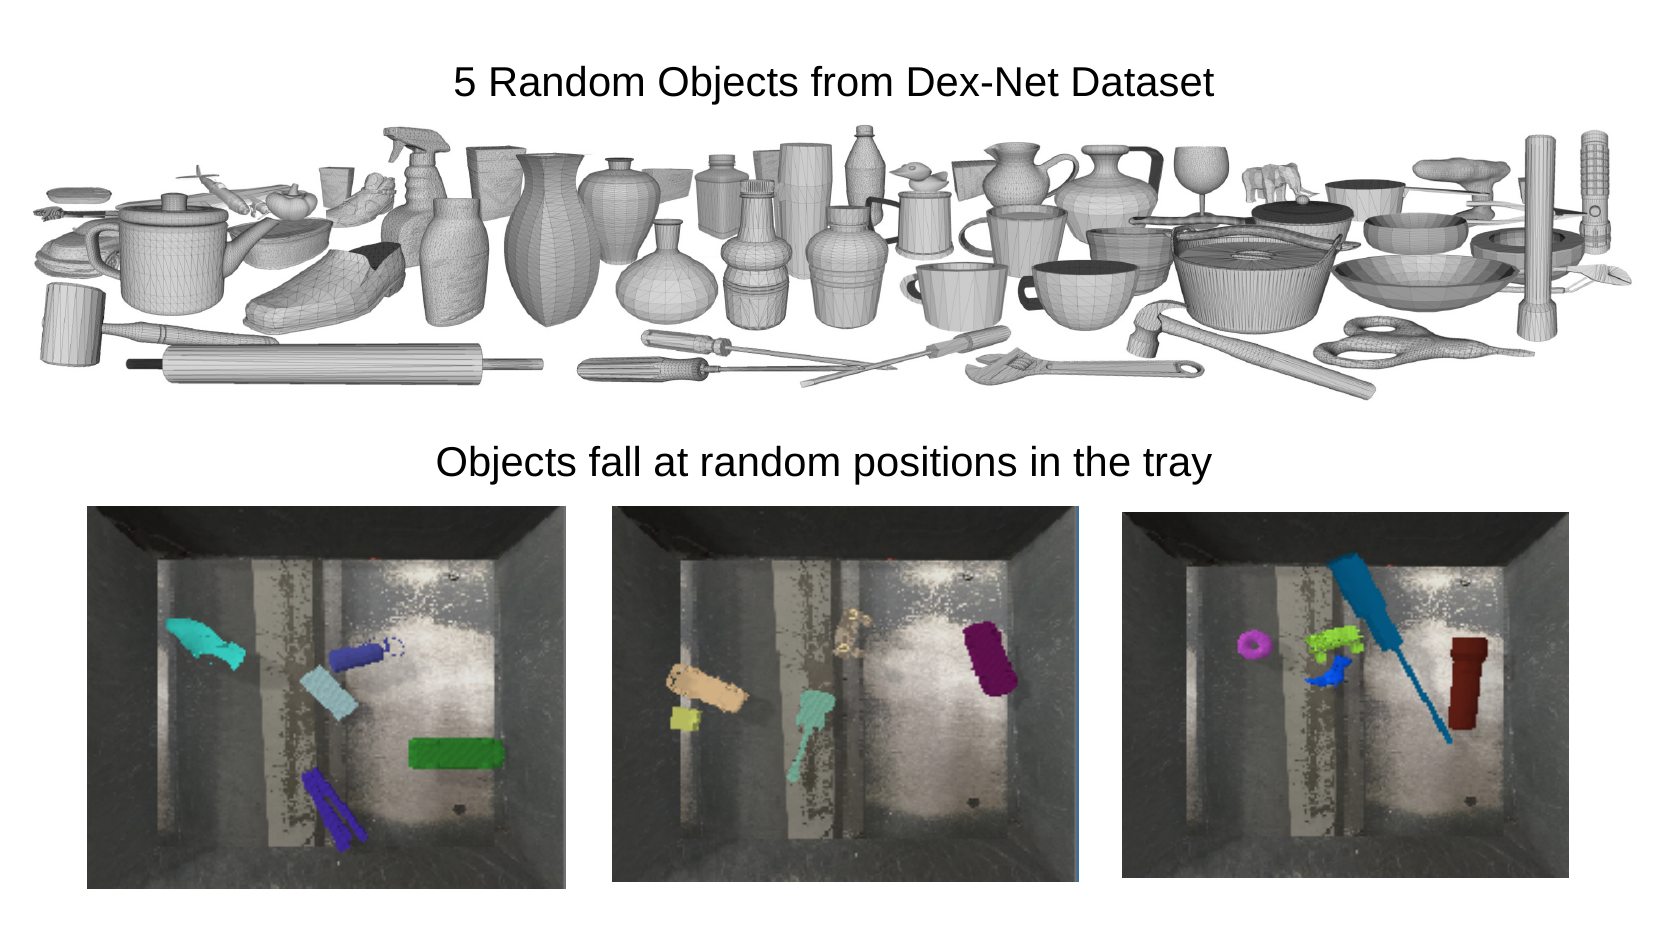

# 5 Random Objects from Dex-Net Dataset
Objects fall at random positions in the tray